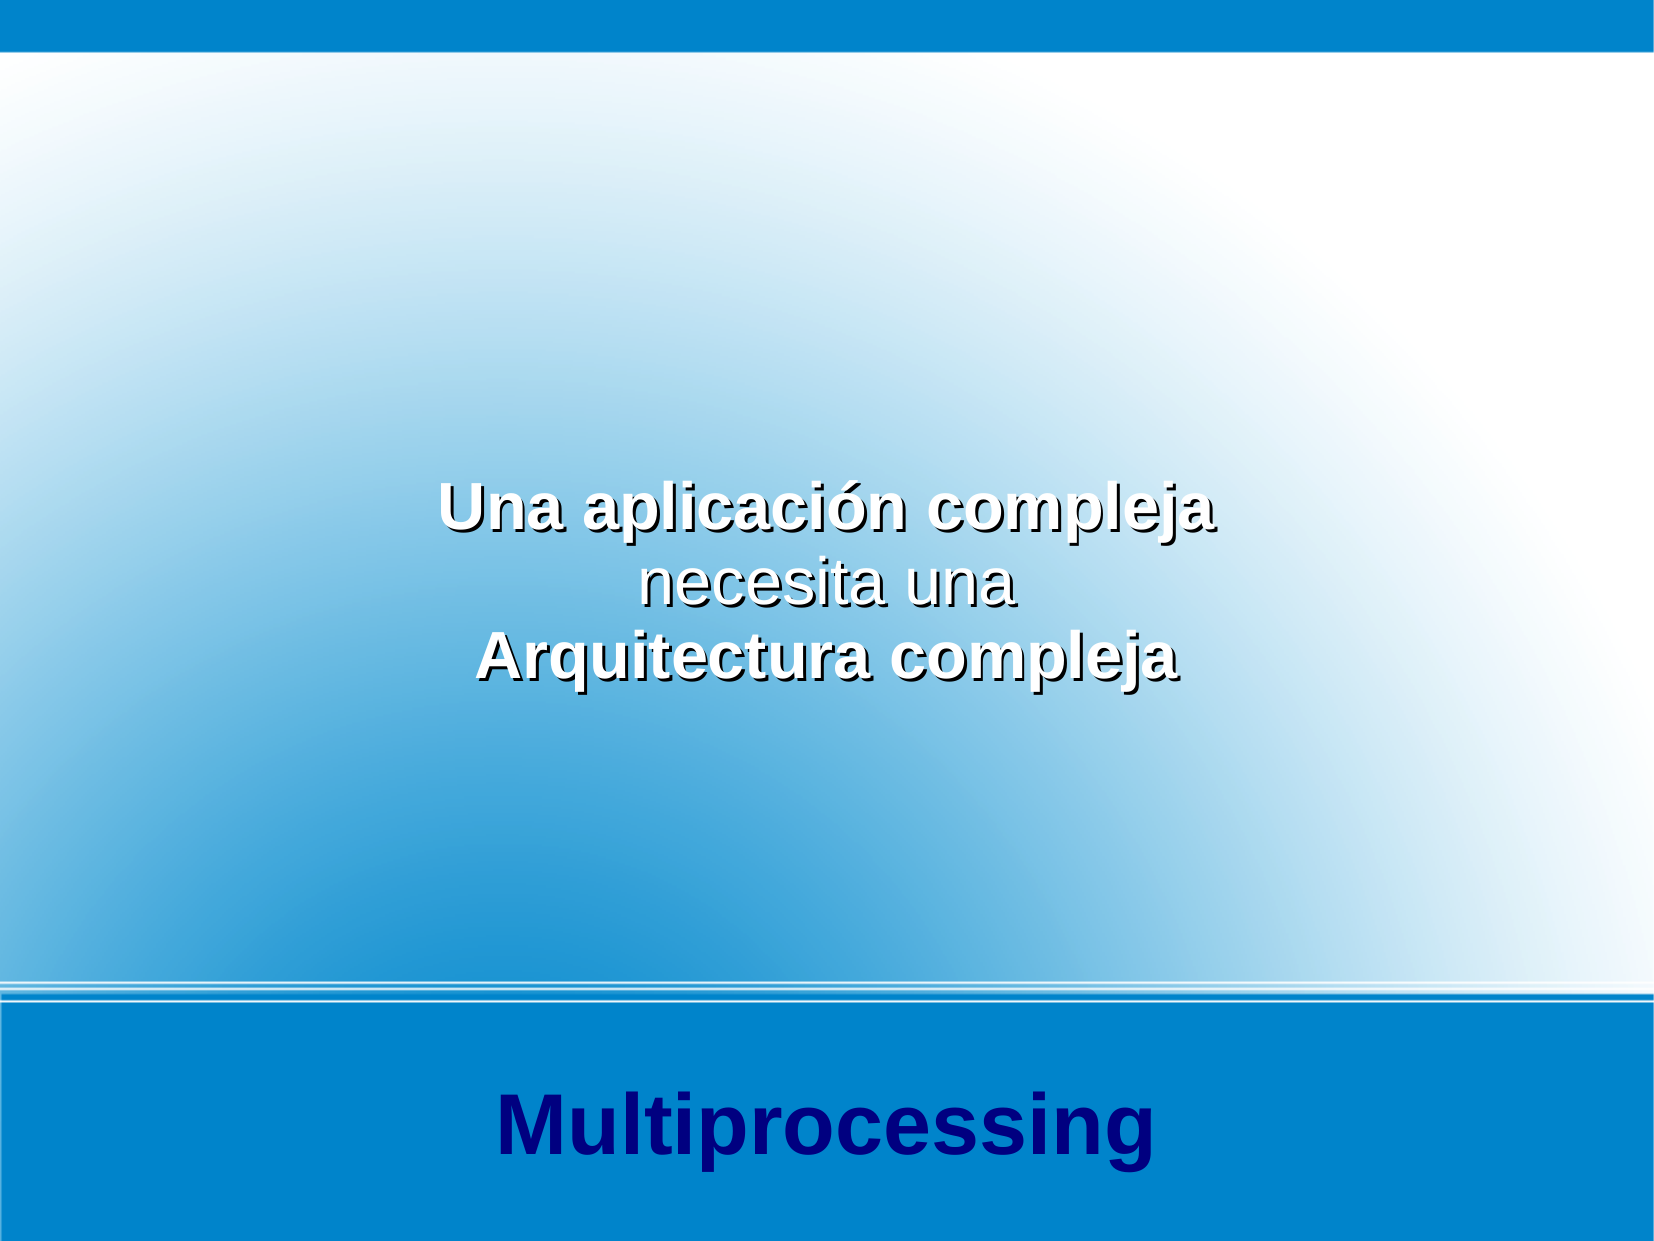

Una aplicación compleja
necesita una
Arquitectura compleja
# Multiprocessing